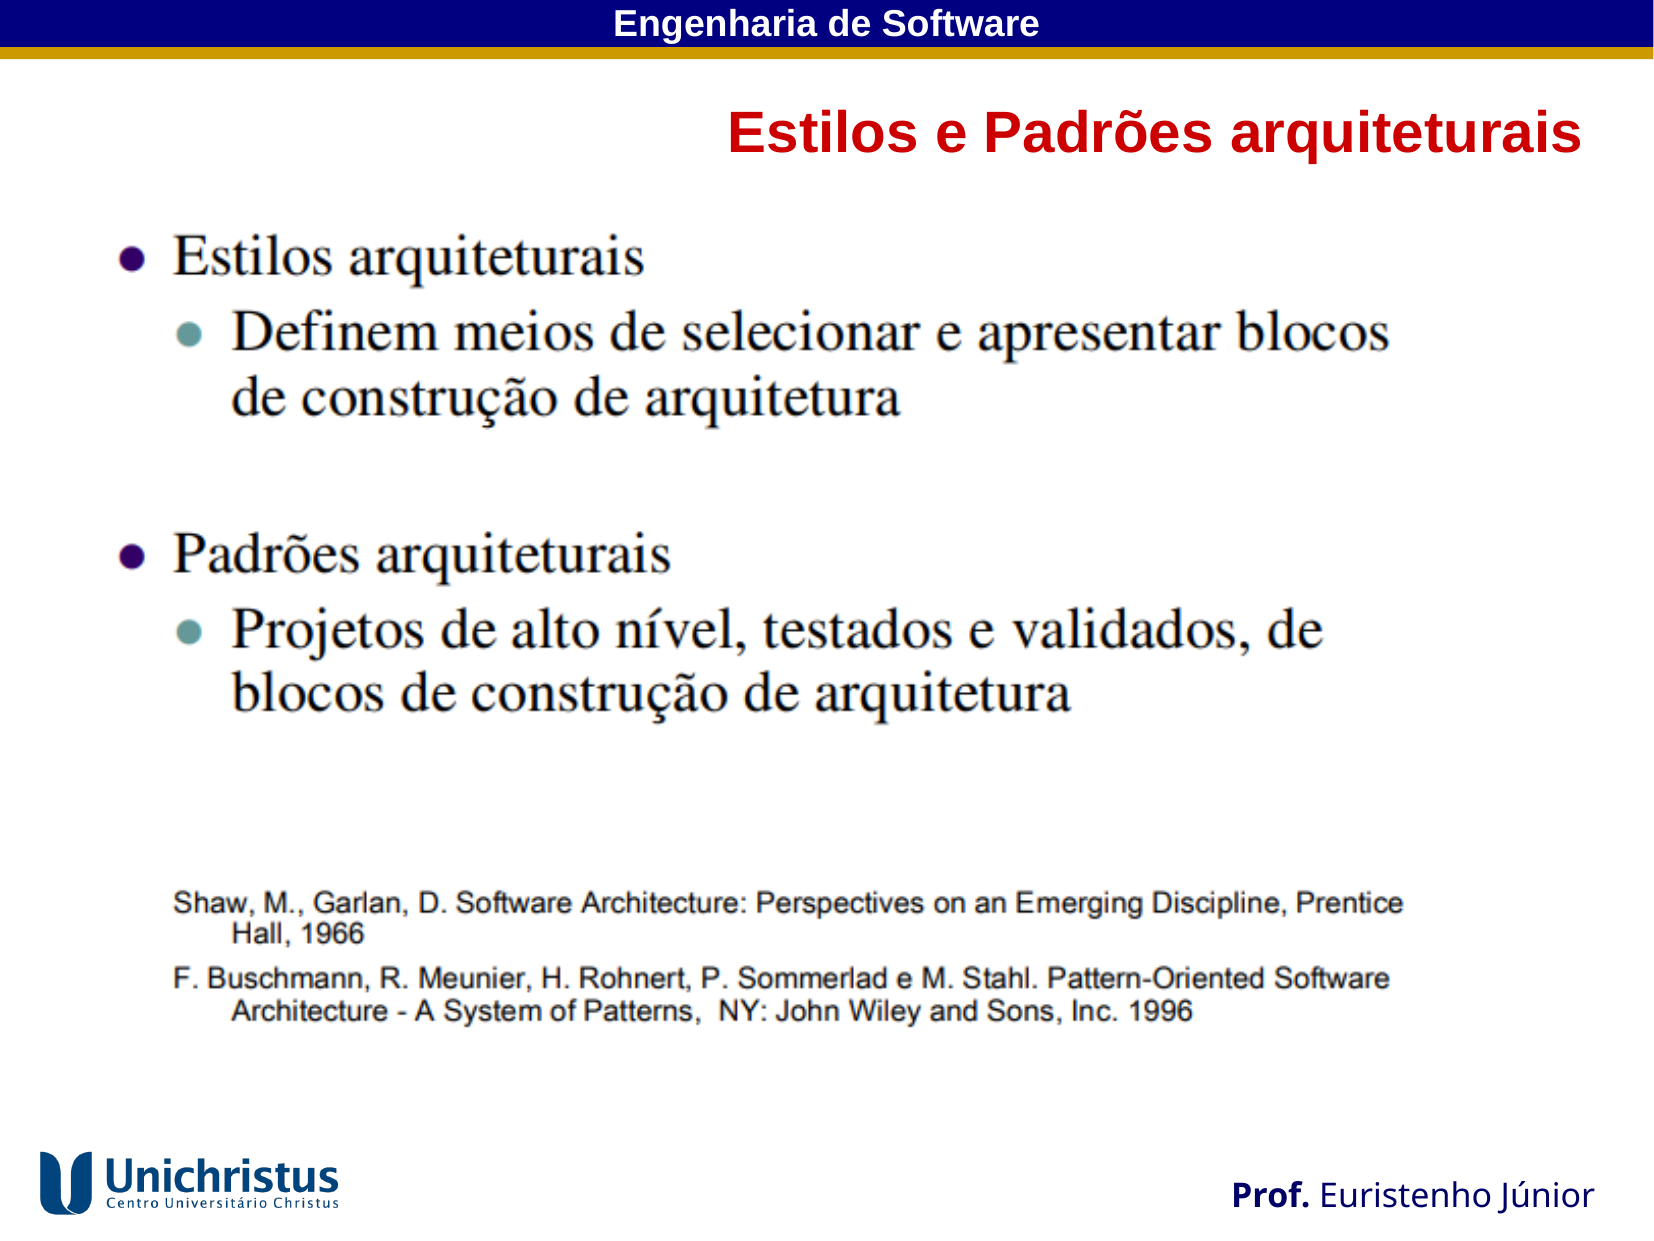

Engenharia de Software
Estilos e Padrões arquiteturais
Prof. Euristenho Júnior